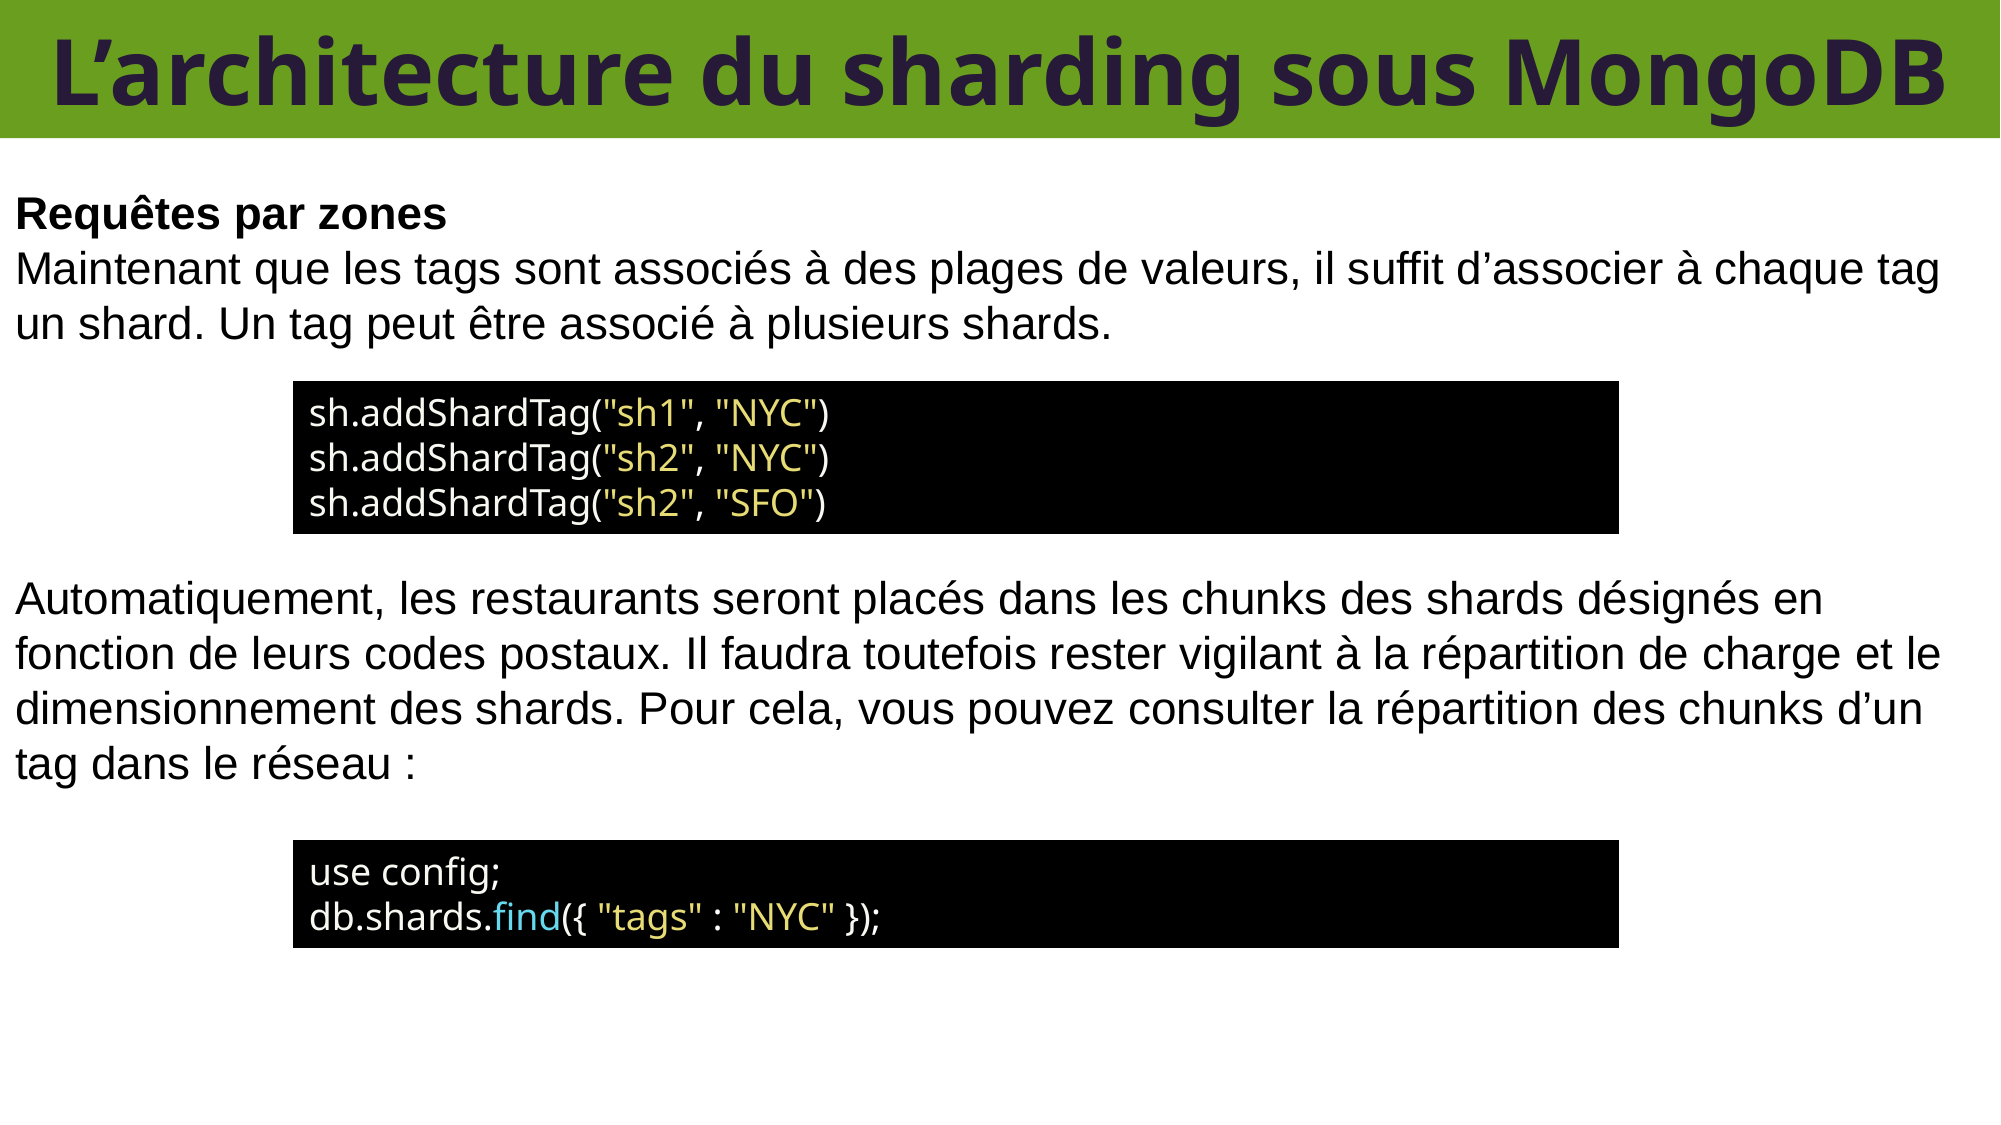

L’architecture du sharding sous MongoDB
Requêtes par zones
Maintenant que les tags sont associés à des plages de valeurs, il suffit d’associer à chaque tag un shard. Un tag peut être associé à plusieurs shards.
Automatiquement, les restaurants seront placés dans les chunks des shards désignés en fonction de leurs codes postaux. Il faudra toutefois rester vigilant à la répartition de charge et le dimensionnement des shards. Pour cela, vous pouvez consulter la répartition des chunks d’un tag dans le réseau :
sh.addShardTag("sh1", "NYC")
sh.addShardTag("sh2", "NYC")
sh.addShardTag("sh2", "SFO")
use config;
db.shards.find({ "tags" : "NYC" });